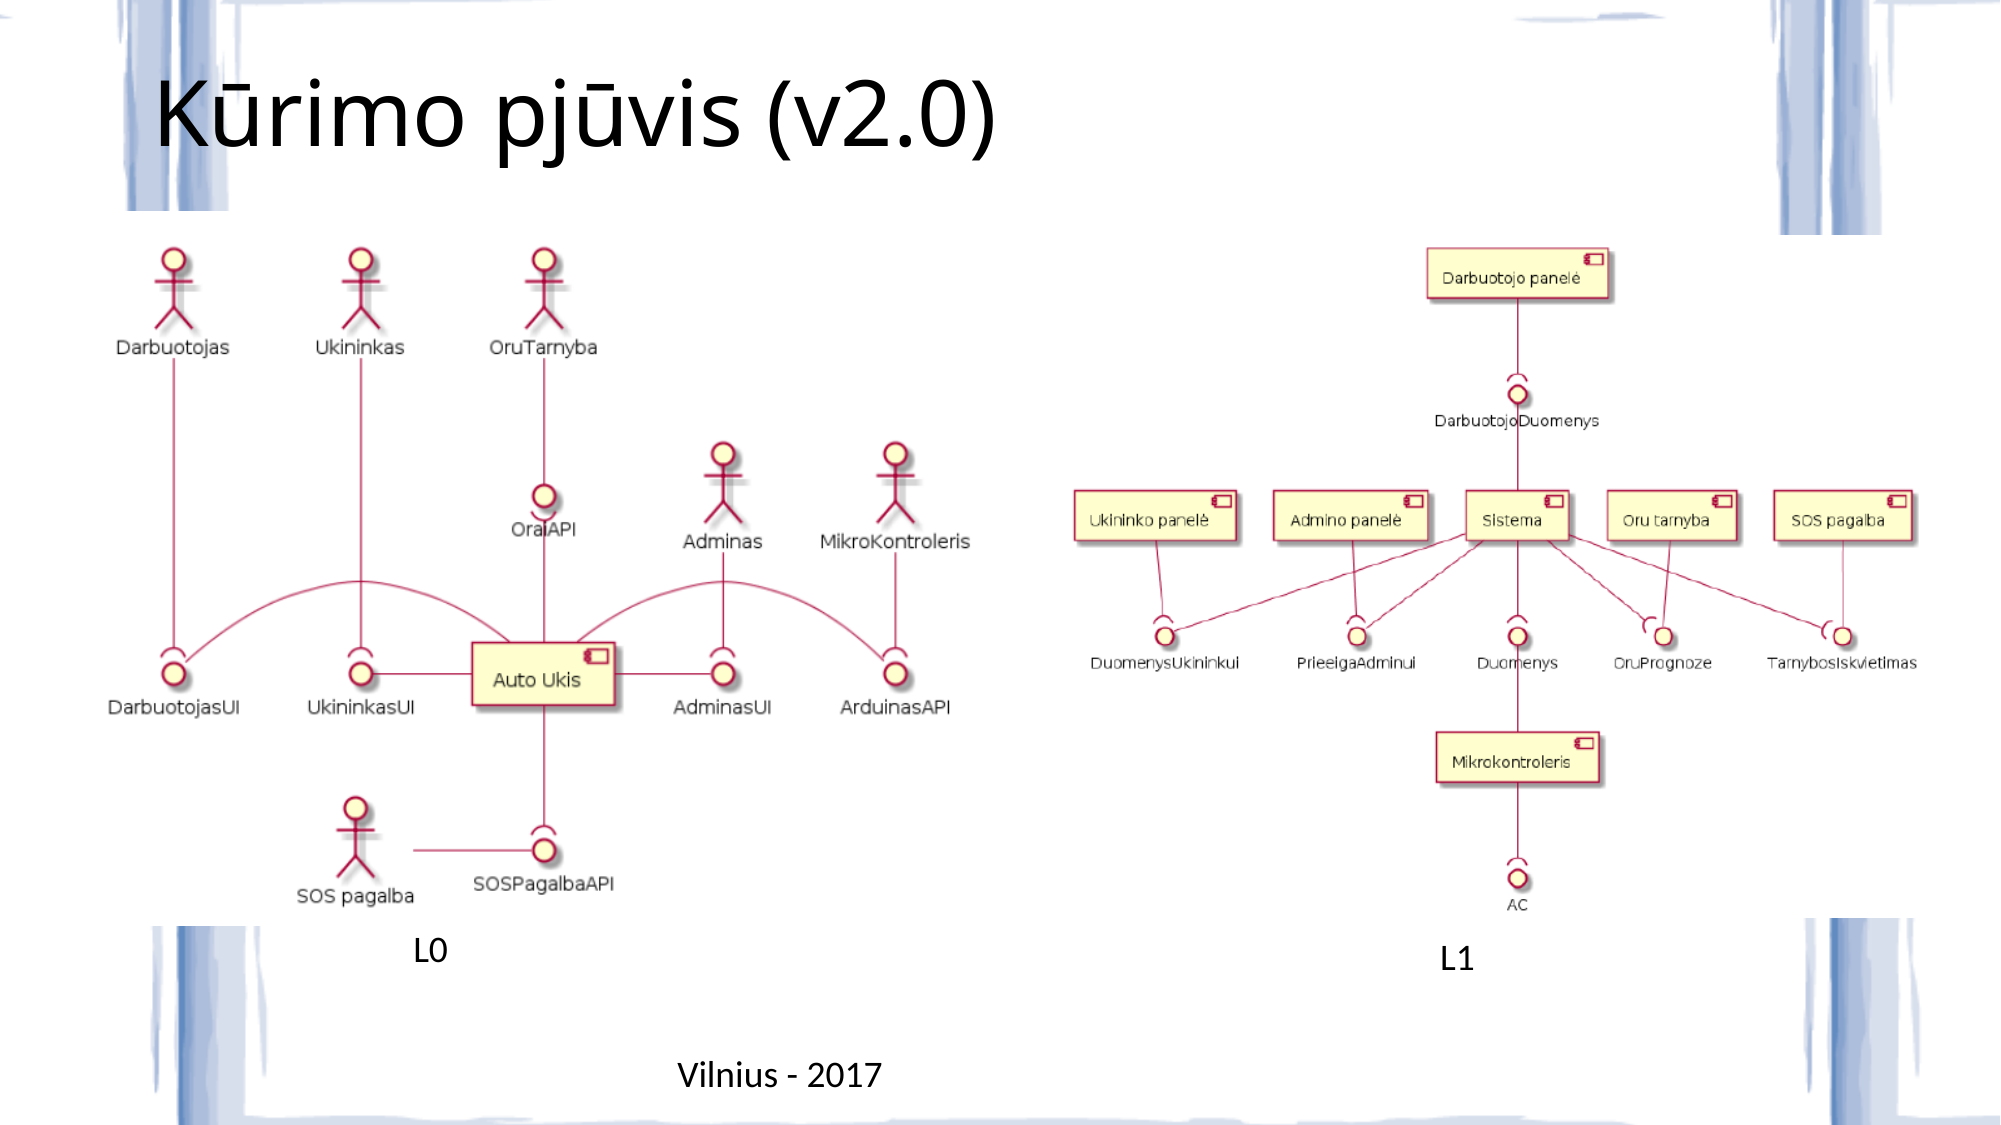

# Kūrimo pjūvis (v2.0)
L0
L1
Vilnius - 2017